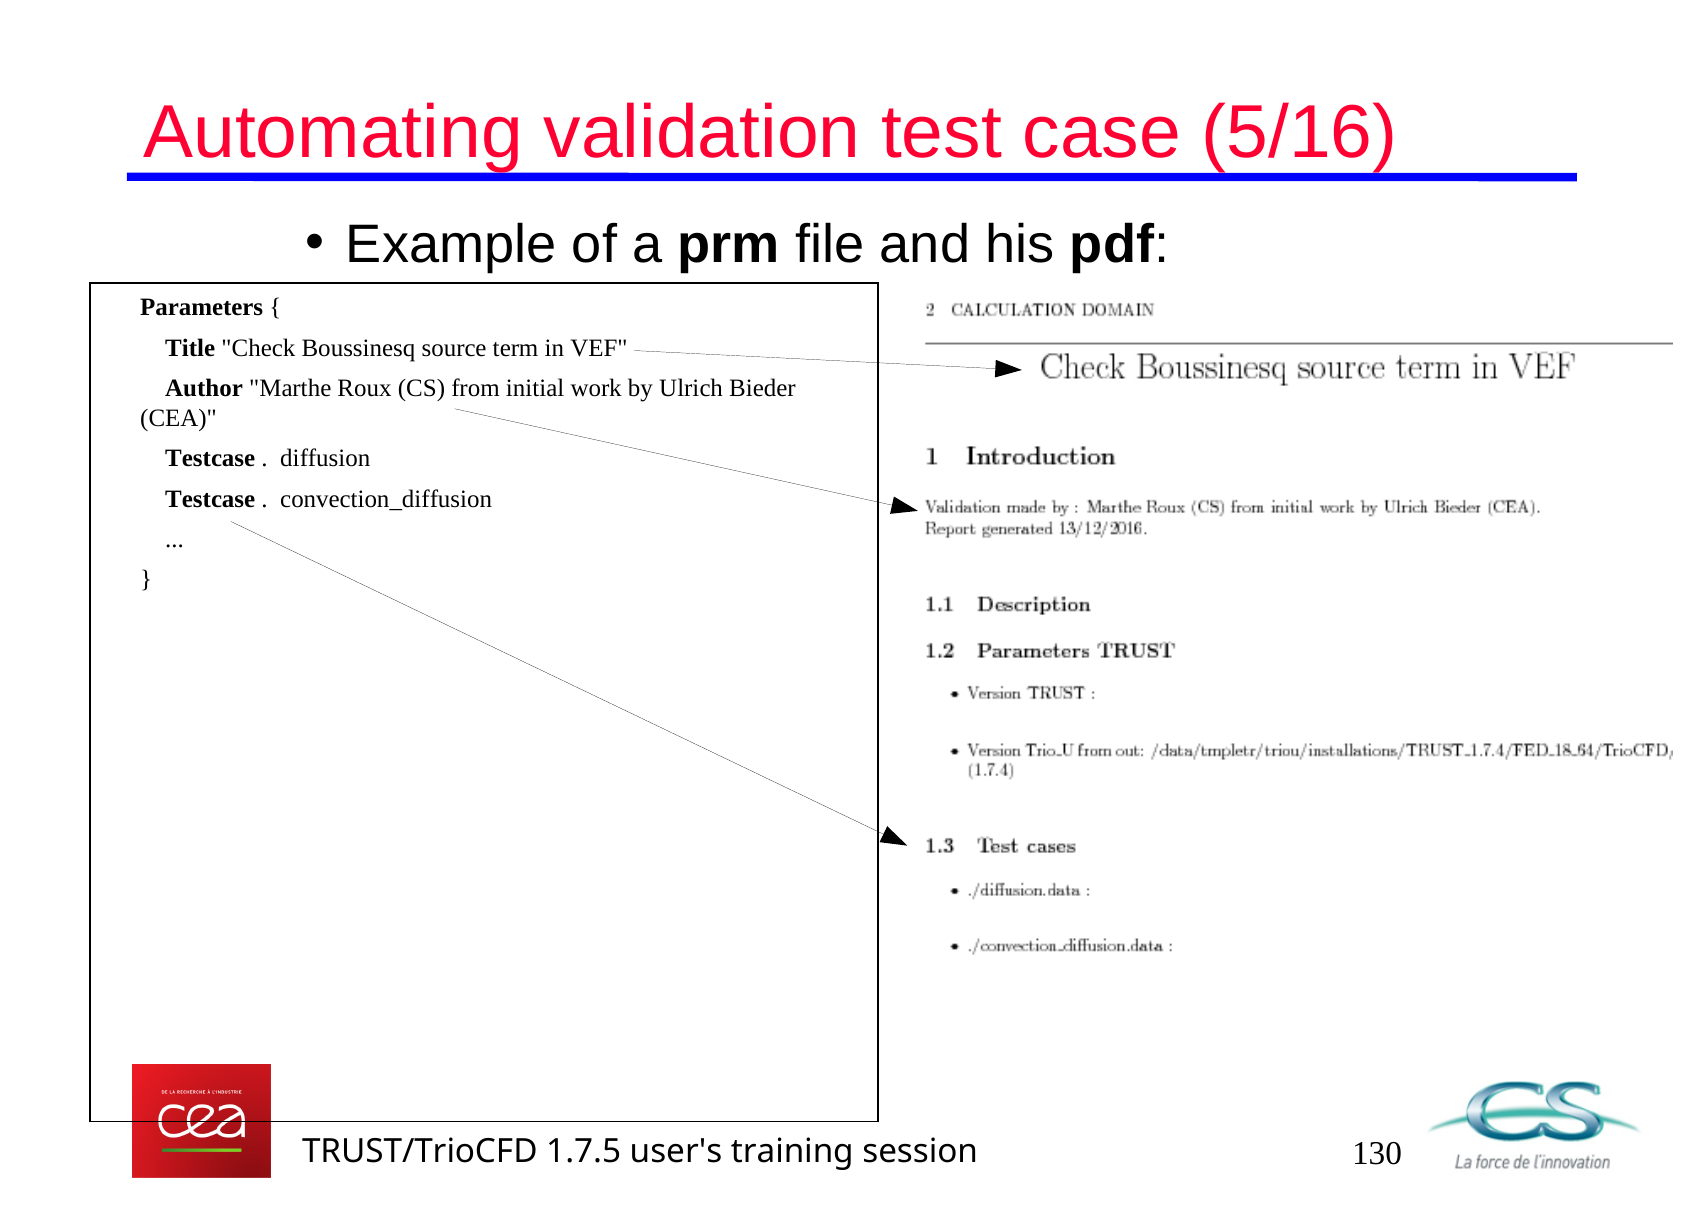

# Automating validation test case (5/16)
Example of a prm file and his pdf:
Parameters {
 Title "Check Boussinesq source term in VEF"
 Author "Marthe Roux (CS) from initial work by Ulrich Bieder (CEA)"
 Testcase . diffusion
 Testcase . convection_diffusion
 ...
}
TRUST/TrioCFD 1.7.5 user's training session
130